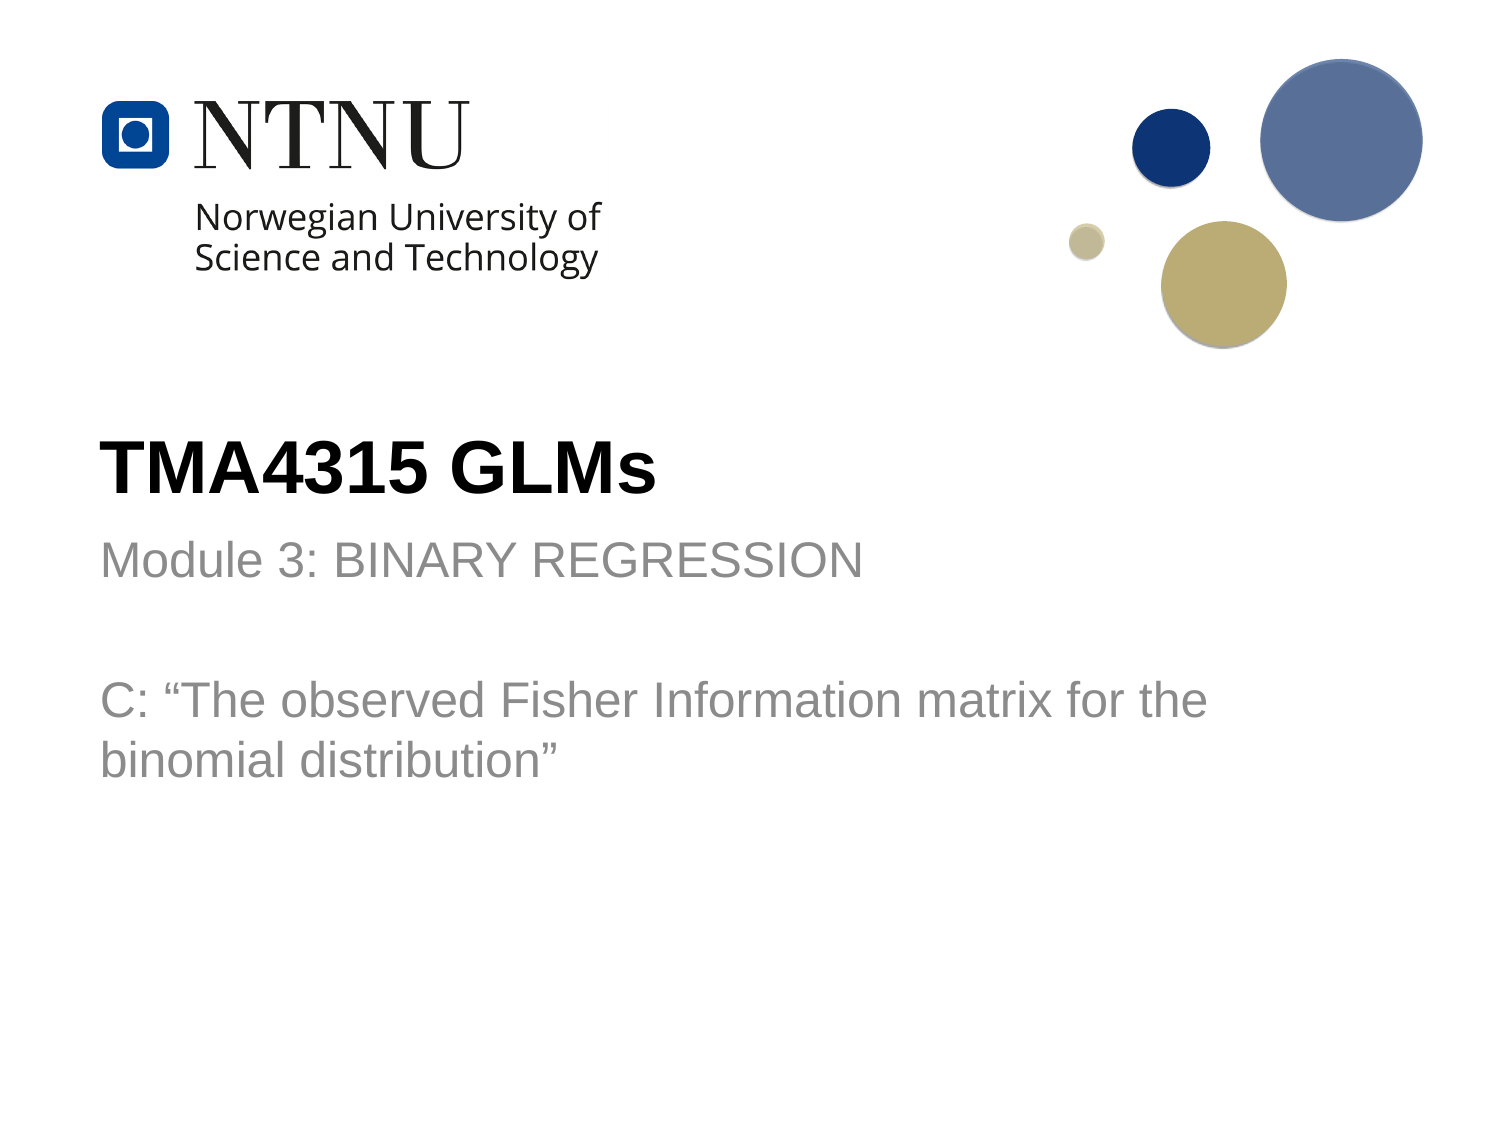

# TMA4315 GLMs
Module 3: BINARY REGRESSION
C: “The observed Fisher Information matrix for the binomial distribution”